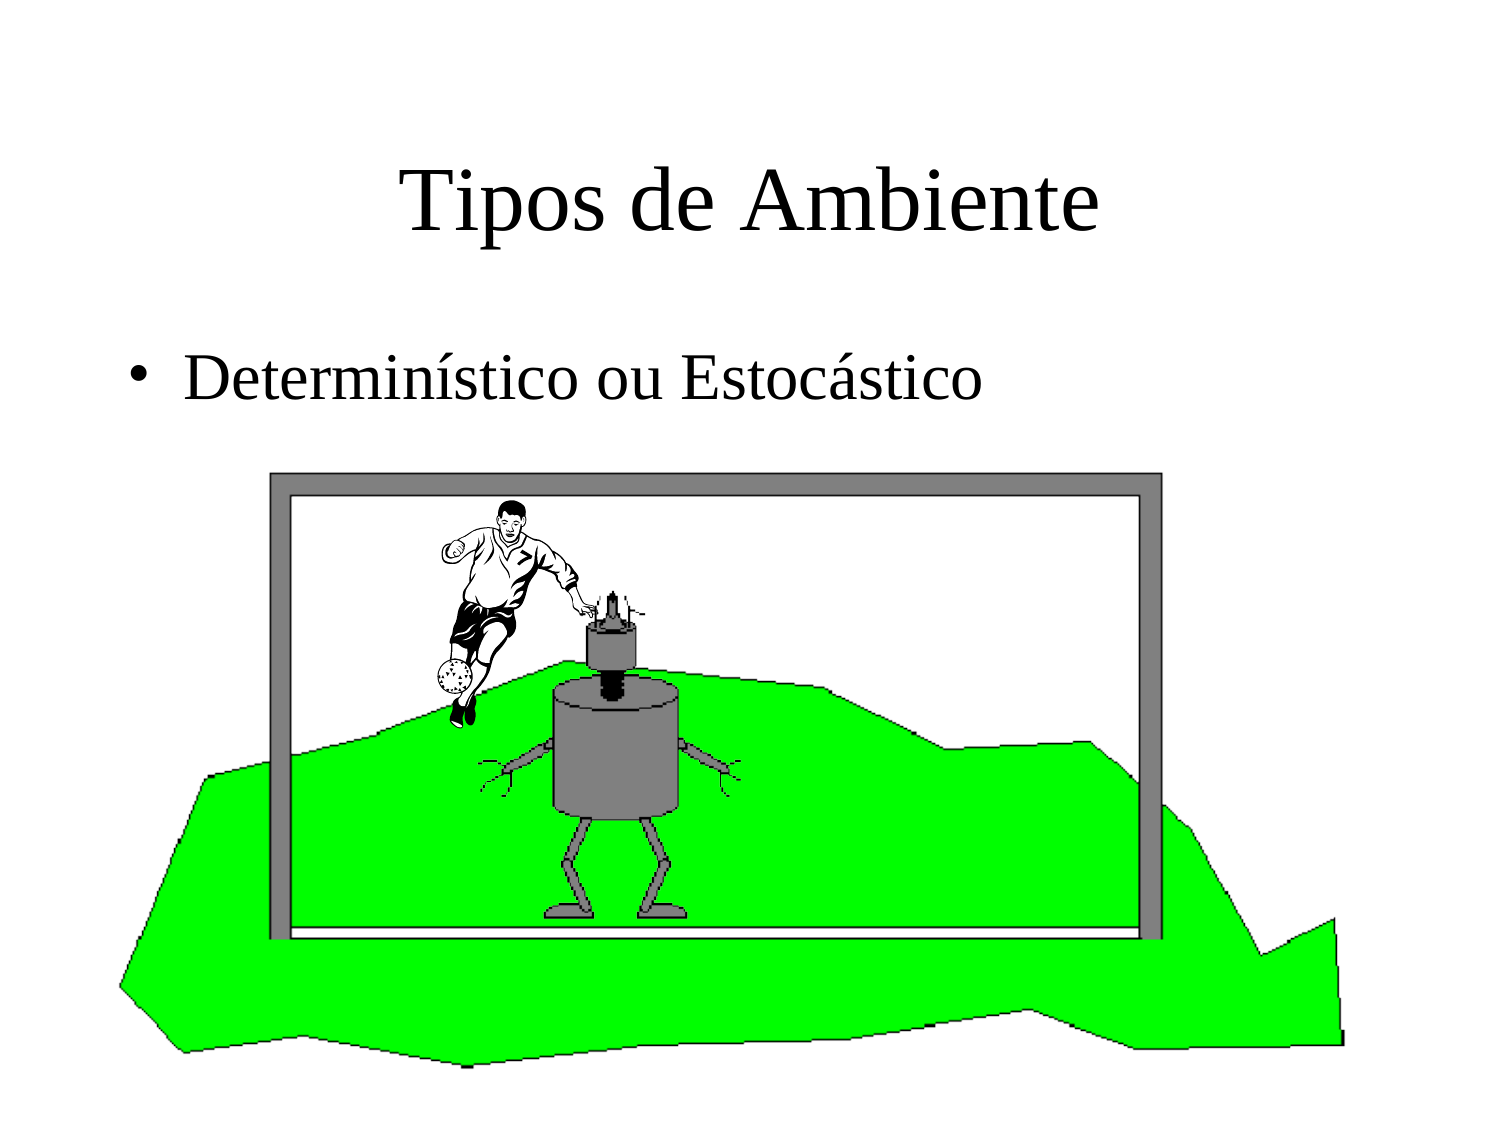

# Tipos de Ambiente
Determinístico ou Estocástico